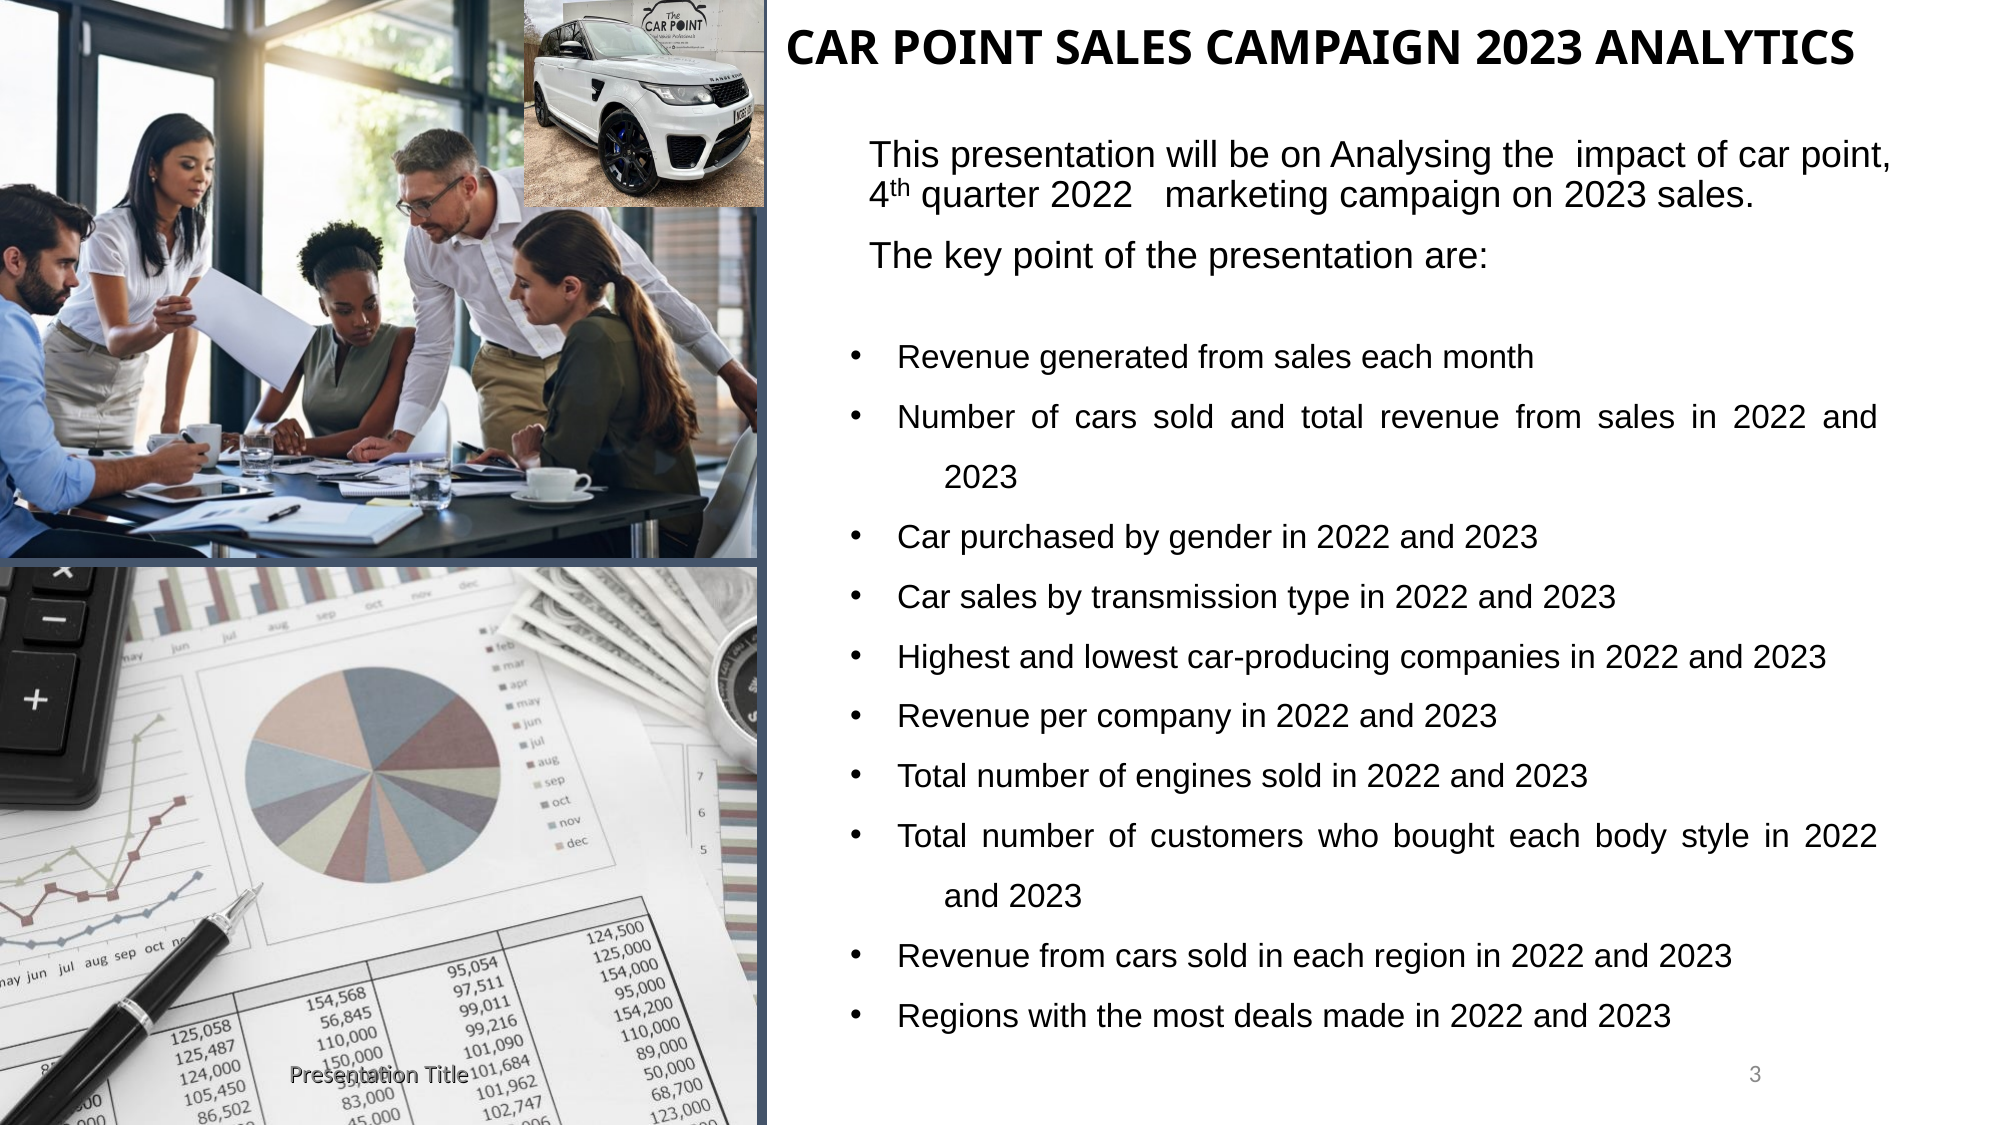

# CAR POINT SALES CAMPAIGN 2023 ANALYTICS
This presentation will be on Analysing the impact of car point, 4th quarter 2022 marketing campaign on 2023 sales.
The key point of the presentation are:
Revenue generated from sales each month
Number of cars sold and total revenue from sales in 2022 and 2023
Car purchased by gender in 2022 and 2023
Car sales by transmission type in 2022 and 2023
Highest and lowest car-producing companies in 2022 and 2023
Revenue per company in 2022 and 2023
Total number of engines sold in 2022 and 2023
Total number of customers who bought each body style in 2022 and 2023
Revenue from cars sold in each region in 2022 and 2023
Regions with the most deals made in 2022 and 2023
Presentation Title